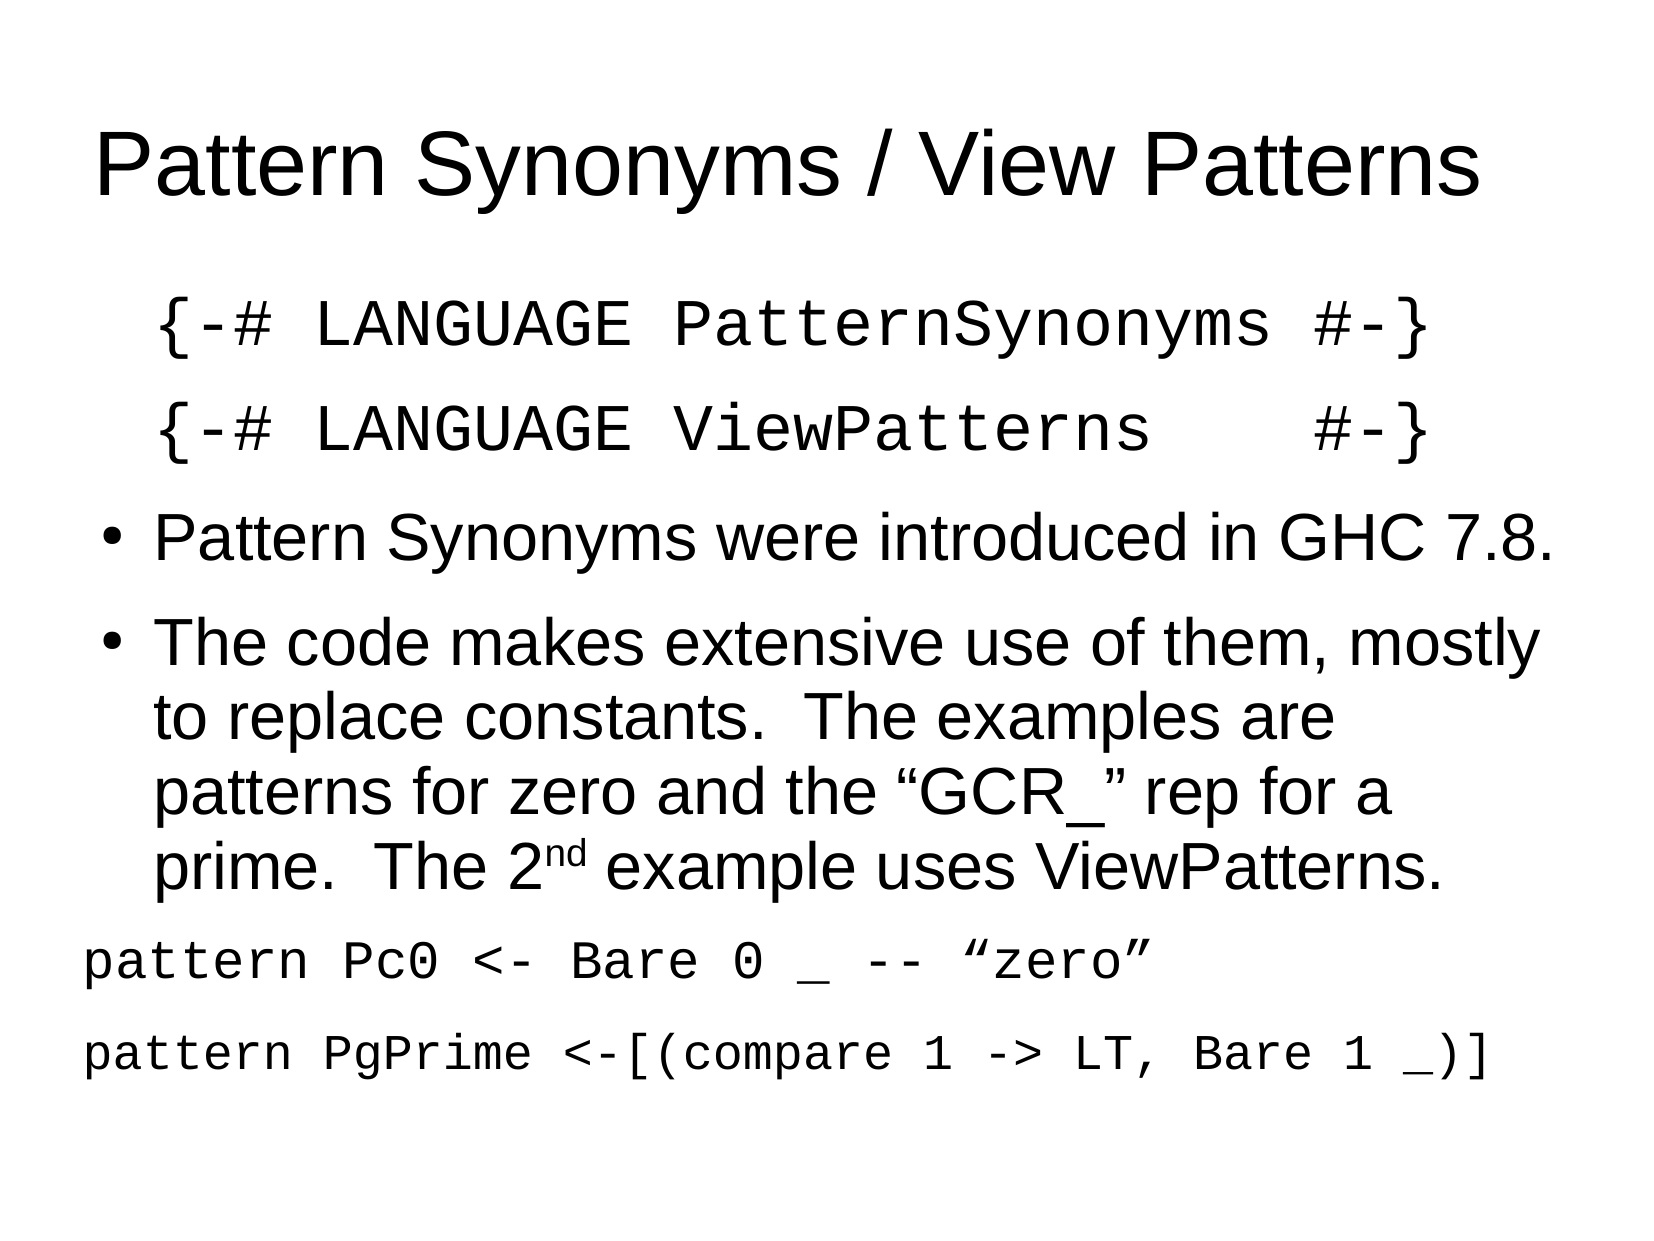

# Pattern Synonyms / View Patterns
{-# LANGUAGE PatternSynonyms #-}
{-# LANGUAGE ViewPatterns #-}
Pattern Synonyms were introduced in GHC 7.8.
The code makes extensive use of them, mostly to replace constants. The examples are patterns for zero and the “GCR_” rep for a prime. The 2nd example uses ViewPatterns.
pattern Pc0 <- Bare 0 _ -- “zero”
pattern PgPrime <-[(compare 1 -> LT, Bare 1 _)]